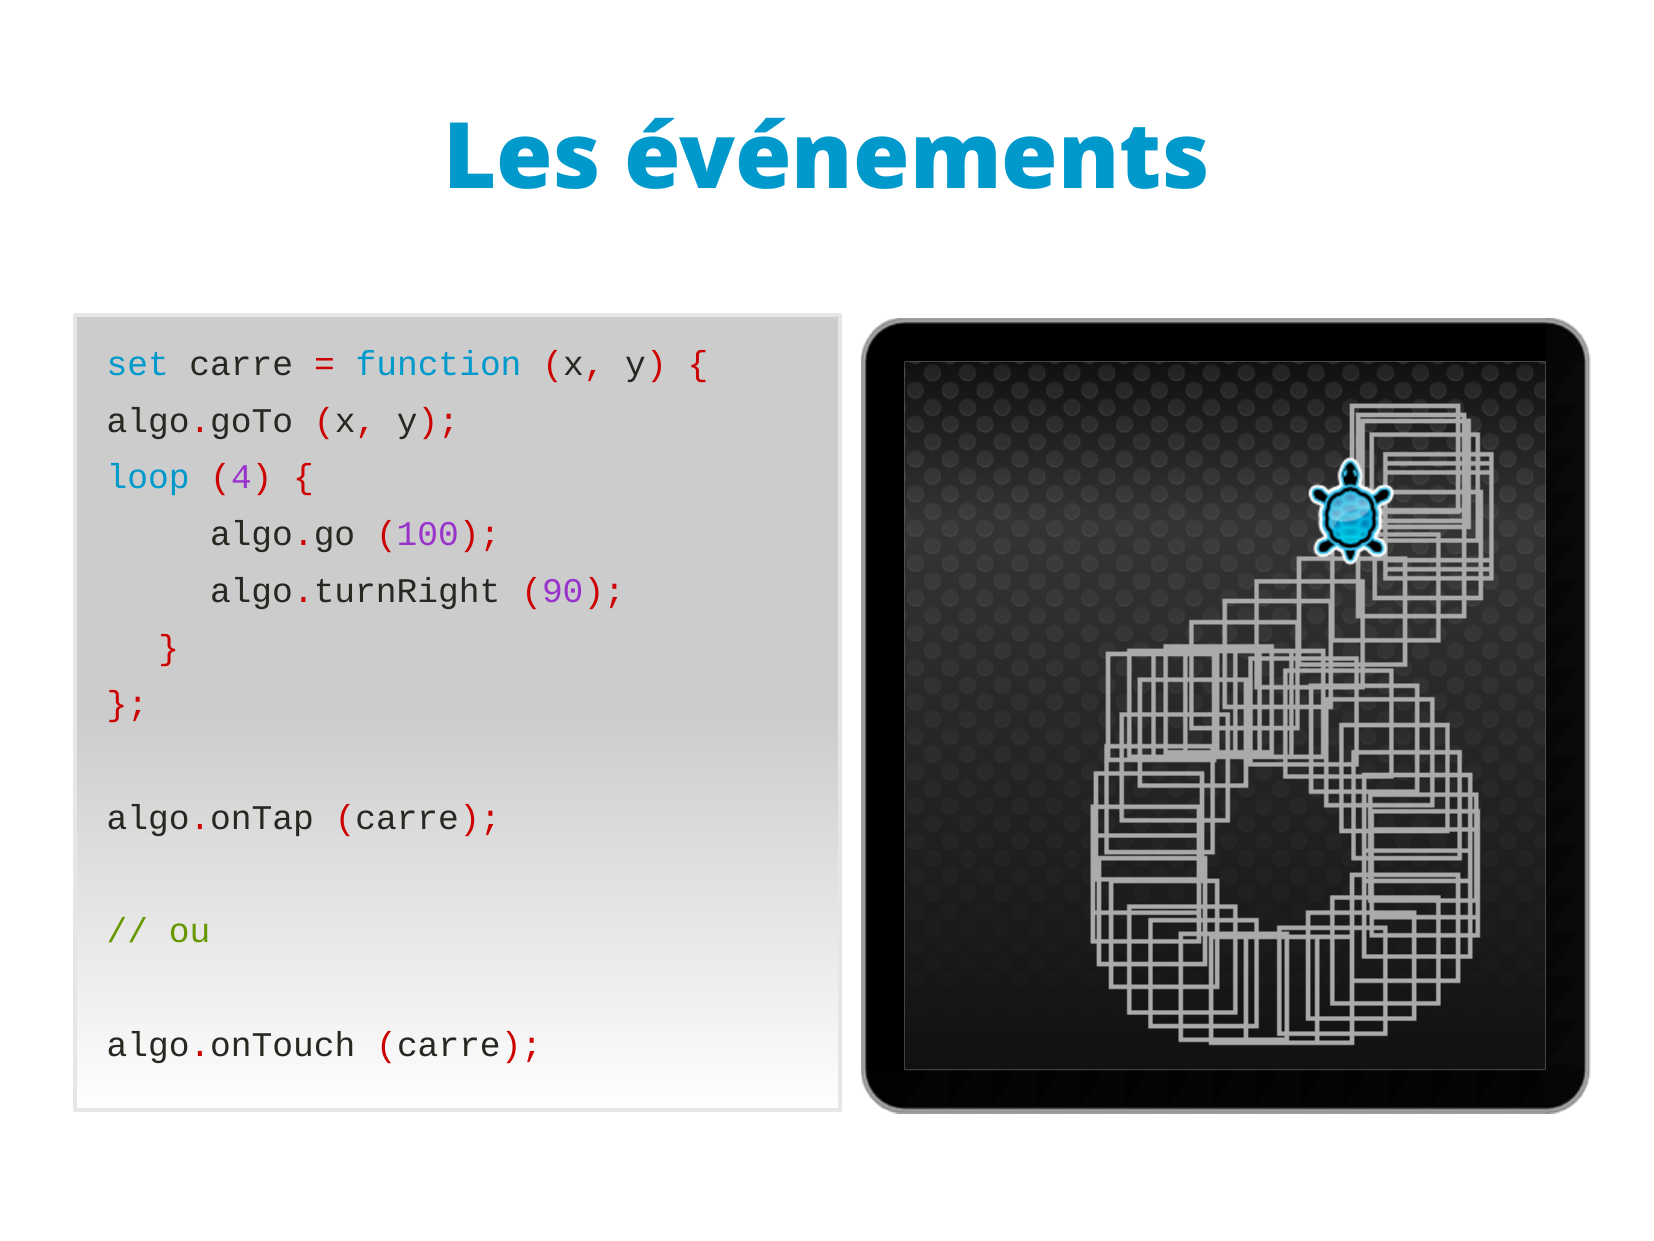

# Les événements
set carre = function (x, y) {
algo.goTo (x, y);
loop (4) {
 	algo.go (100);
 	algo.turnRight (90);
 	}
};
algo.onTap (carre);
// ou
algo.onTouch (carre);